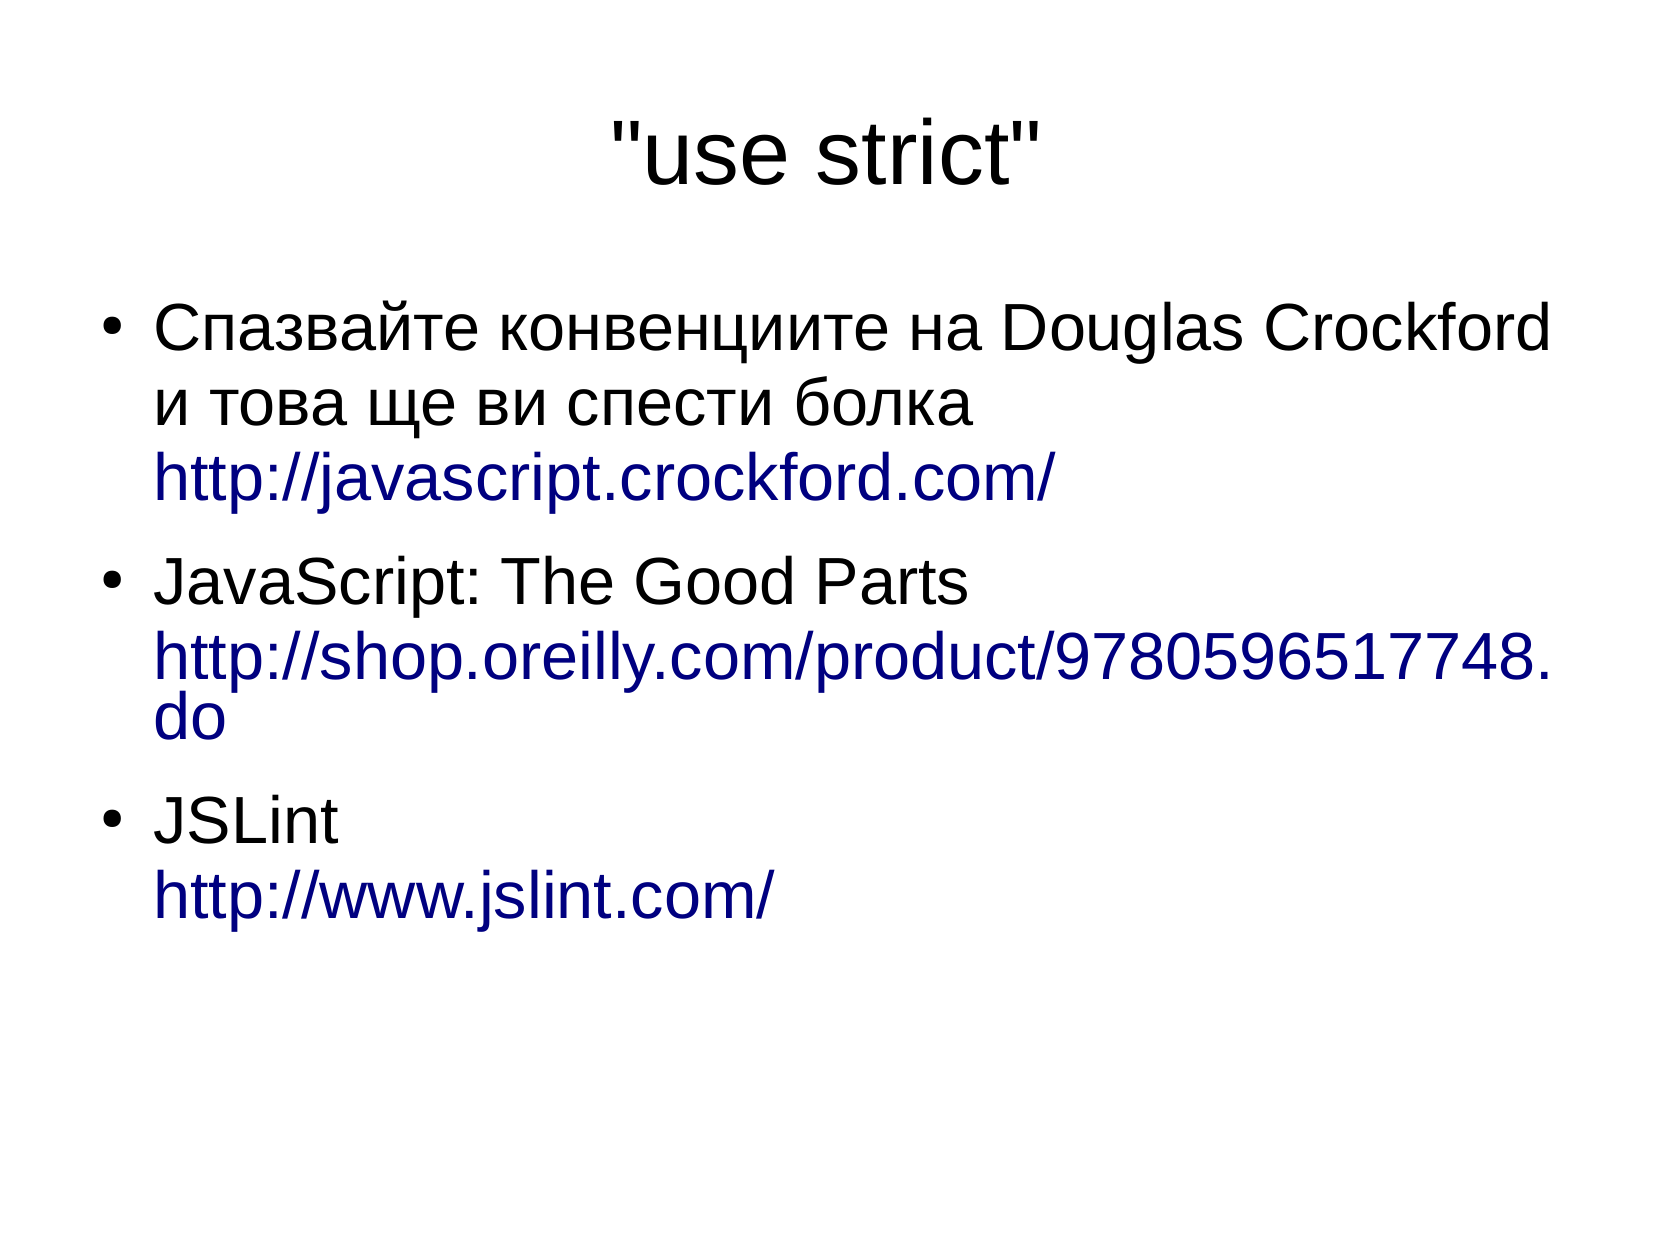

# "use strict"
Спазвайте конвенциите на Douglas Crockford и това ще ви спести болка
http://javascript.crockford.com/
JavaScript: The Good Parts http://shop.oreilly.com/product/9780596517748.do
JSLint
http://www.jslint.com/